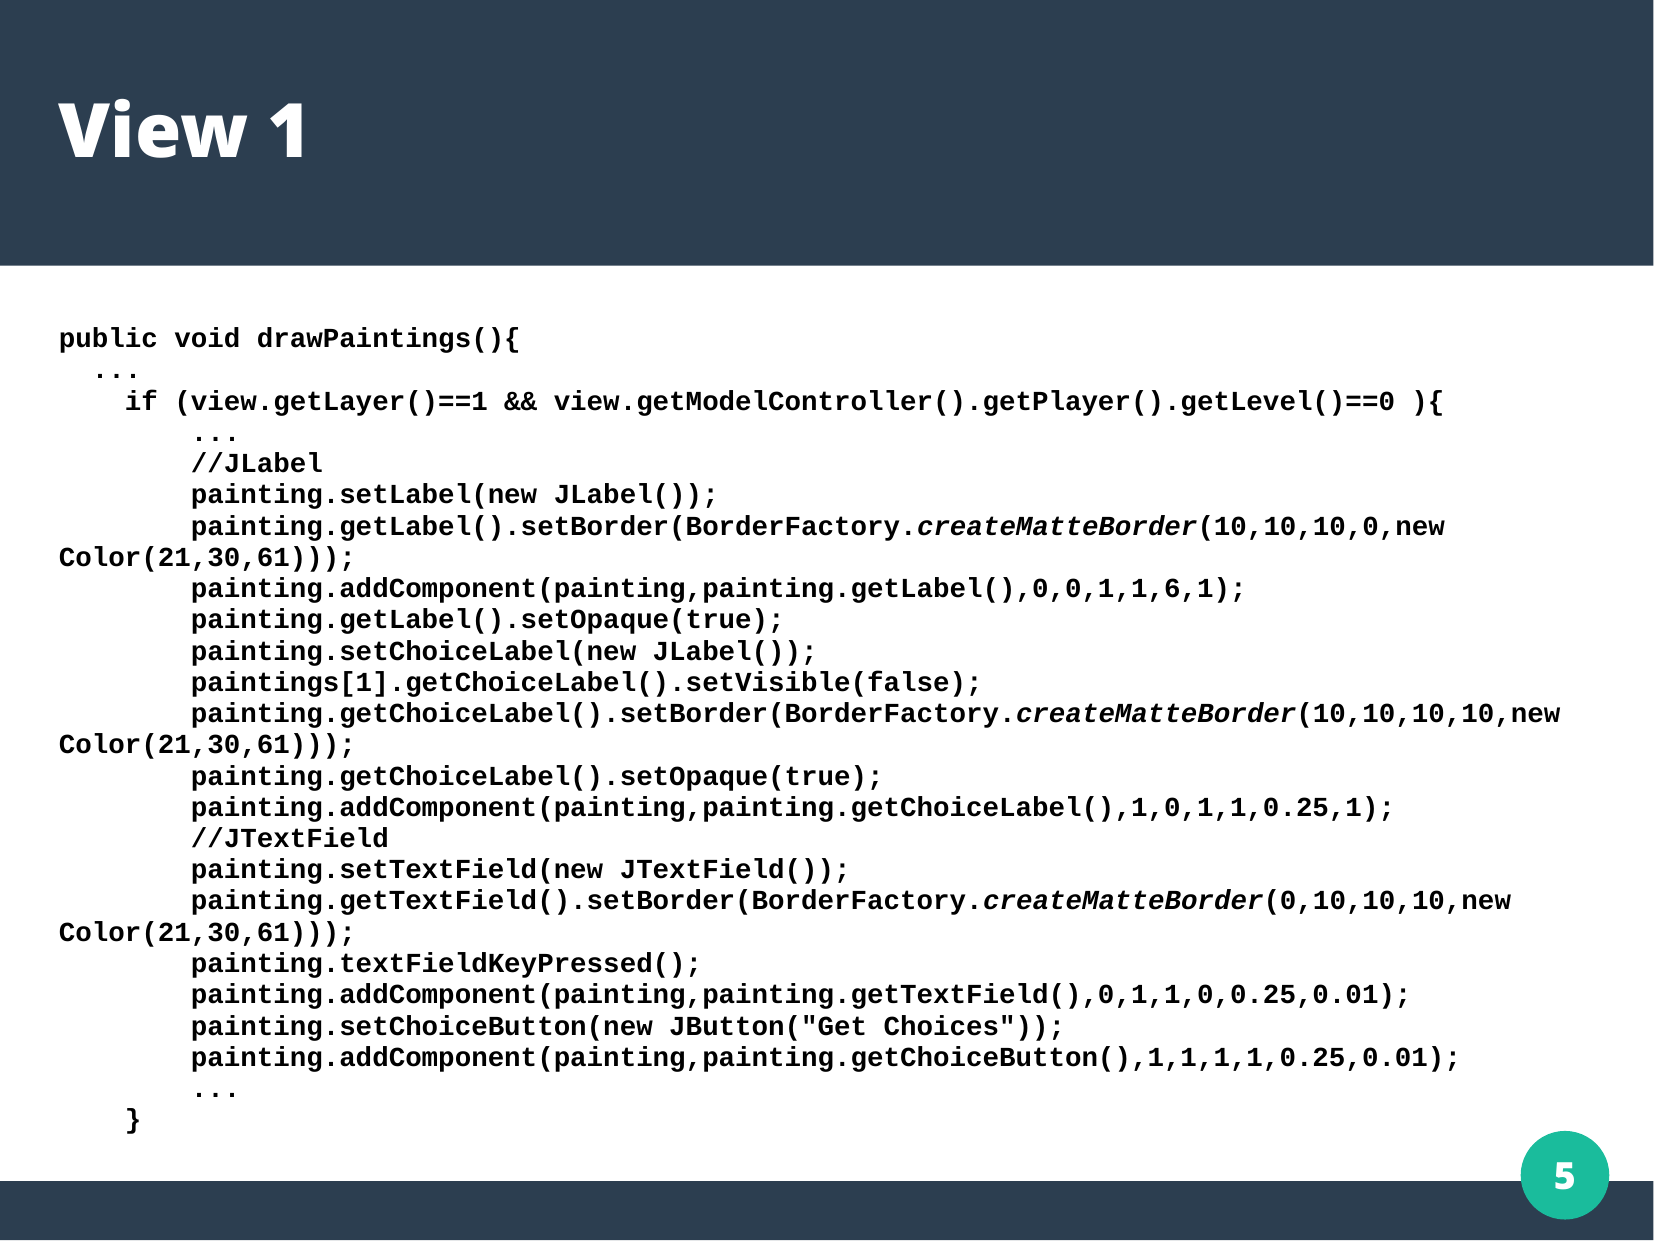

# View 1
public void drawPaintings(){
 ...
 if (view.getLayer()==1 && view.getModelController().getPlayer().getLevel()==0 ){
 ...
 //JLabel
 painting.setLabel(new JLabel());
 painting.getLabel().setBorder(BorderFactory.createMatteBorder(10,10,10,0,new Color(21,30,61)));
 painting.addComponent(painting,painting.getLabel(),0,0,1,1,6,1);
 painting.getLabel().setOpaque(true);
 painting.setChoiceLabel(new JLabel());
 paintings[1].getChoiceLabel().setVisible(false);
 painting.getChoiceLabel().setBorder(BorderFactory.createMatteBorder(10,10,10,10,new Color(21,30,61)));
 painting.getChoiceLabel().setOpaque(true);
 painting.addComponent(painting,painting.getChoiceLabel(),1,0,1,1,0.25,1);
 //JTextField
 painting.setTextField(new JTextField());
 painting.getTextField().setBorder(BorderFactory.createMatteBorder(0,10,10,10,new Color(21,30,61)));
 painting.textFieldKeyPressed();
 painting.addComponent(painting,painting.getTextField(),0,1,1,0,0.25,0.01);
 painting.setChoiceButton(new JButton("Get Choices"));
 painting.addComponent(painting,painting.getChoiceButton(),1,1,1,1,0.25,0.01);
 ...
 }
5